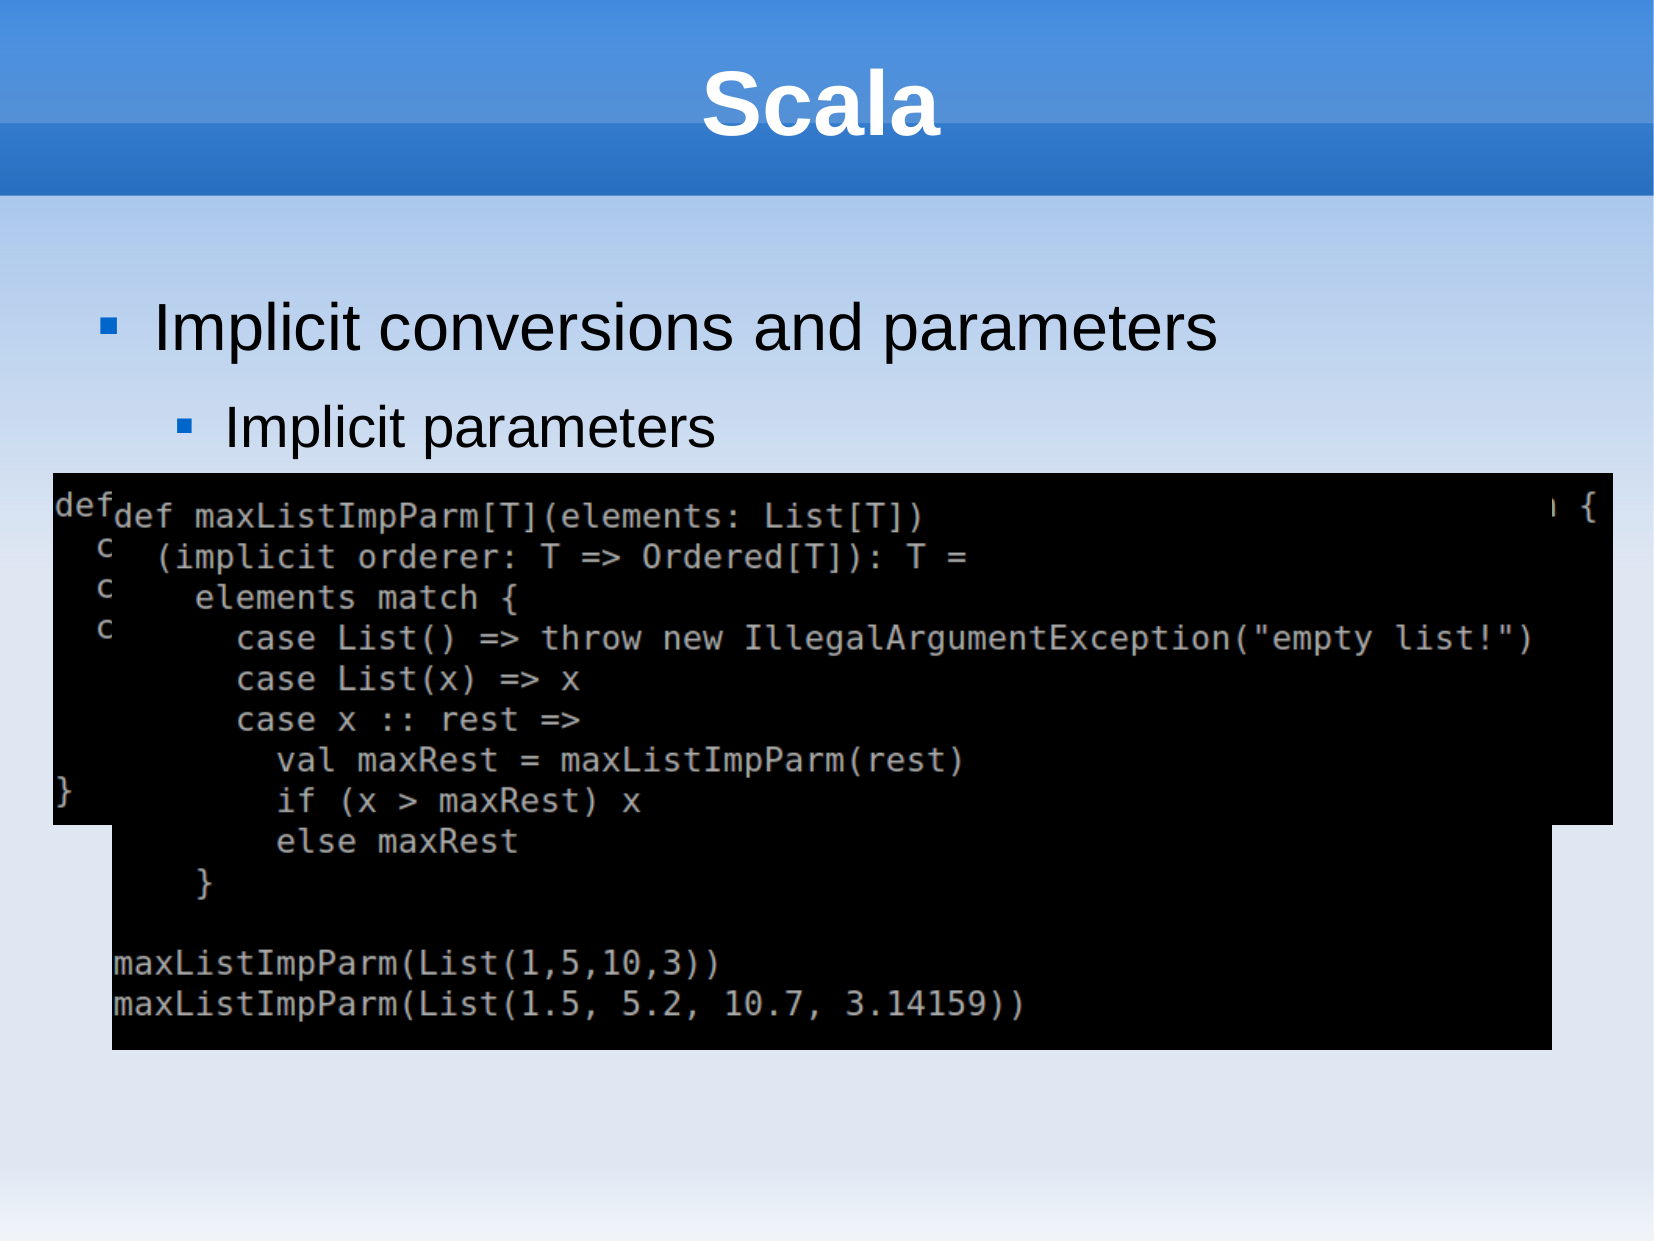

# Scala
Implicit conversions and parameters
Implicit parameters